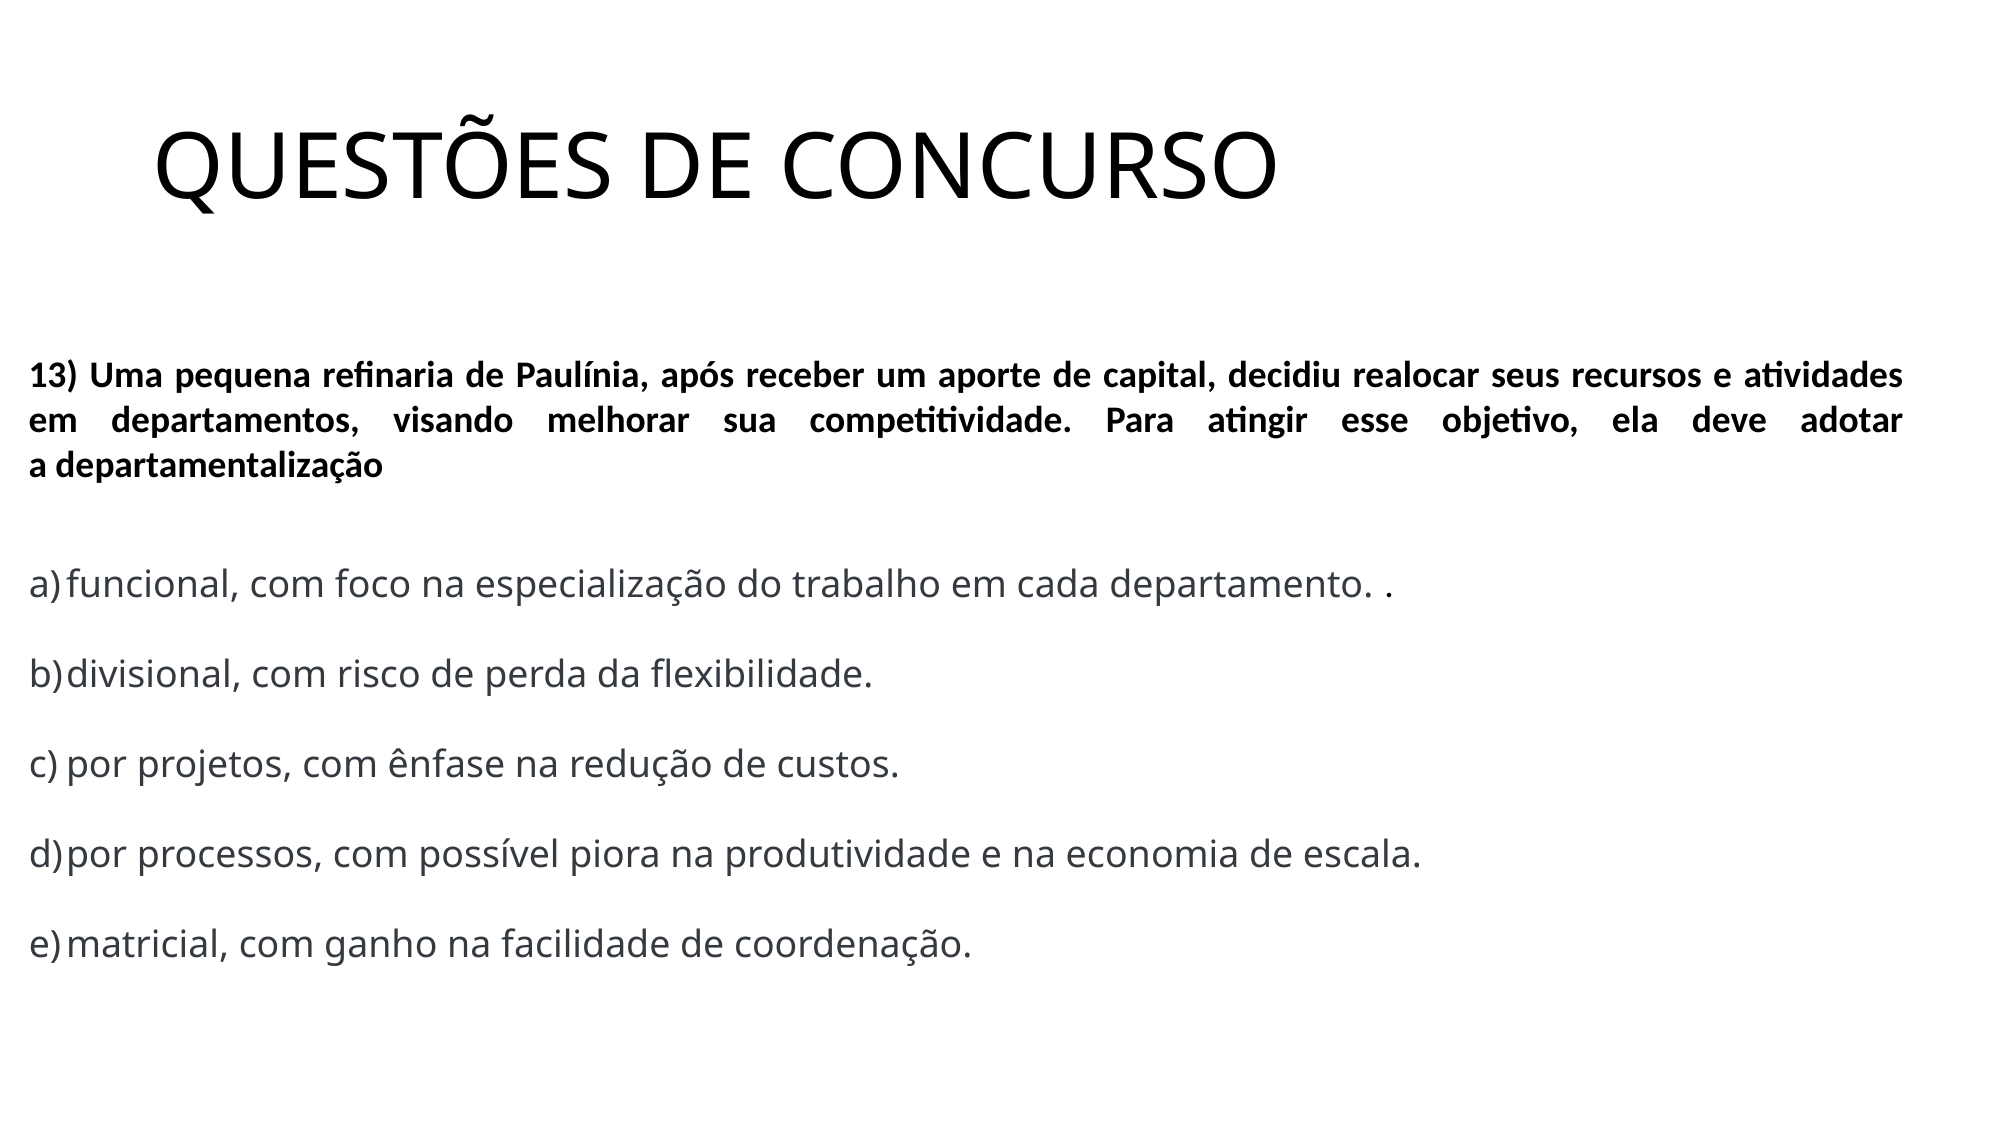

# QUESTÕES DE CONCURSO
13) Uma pequena refinaria de Paulínia, após receber um aporte de capital, decidiu realocar seus recursos e atividades em departamentos, visando melhorar sua competitividade. Para atingir esse objetivo, ela deve adotar a departamentalização
funcional, com foco na especialização do trabalho em cada departamento. .
divisional, com risco de perda da flexibilidade.
por projetos, com ênfase na redução de custos.
por processos, com possível piora na produtividade e na economia de escala.
matricial, com ganho na facilidade de coordenação.